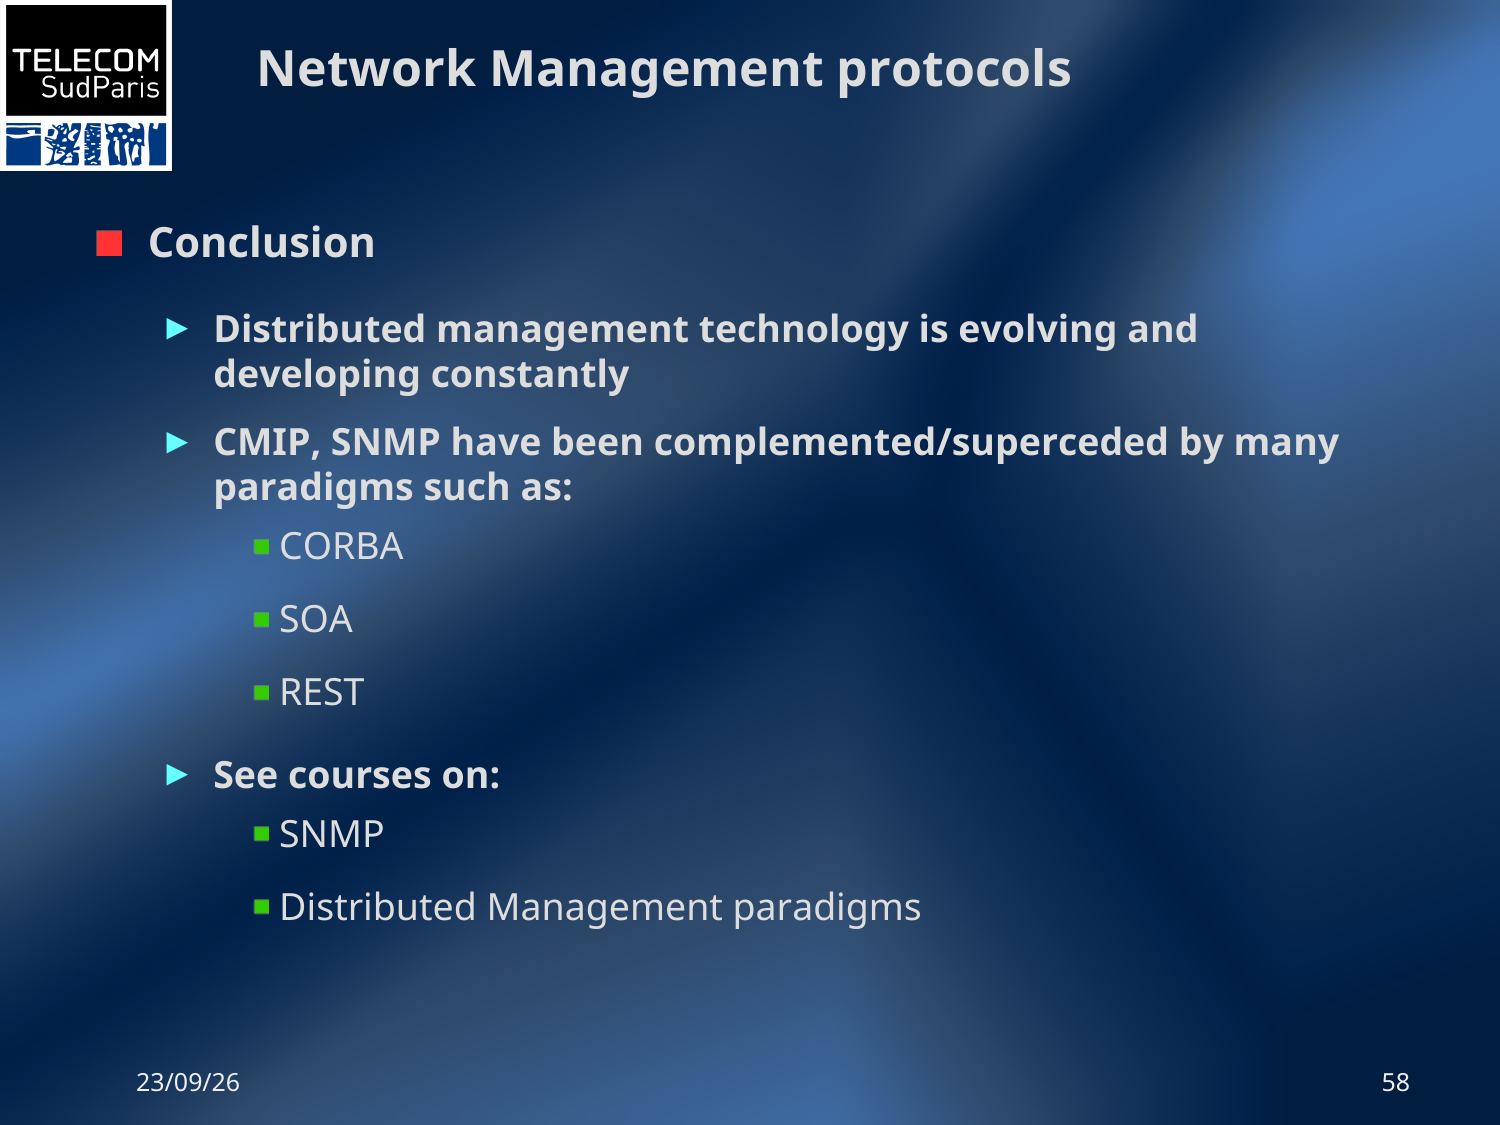

# Network Management protocols
Conclusion
Distributed management technology is evolving and developing constantly
CMIP, SNMP have been complemented/superceded by many paradigms such as:
CORBA
SOA
REST
See courses on:
SNMP
Distributed Management paradigms
58